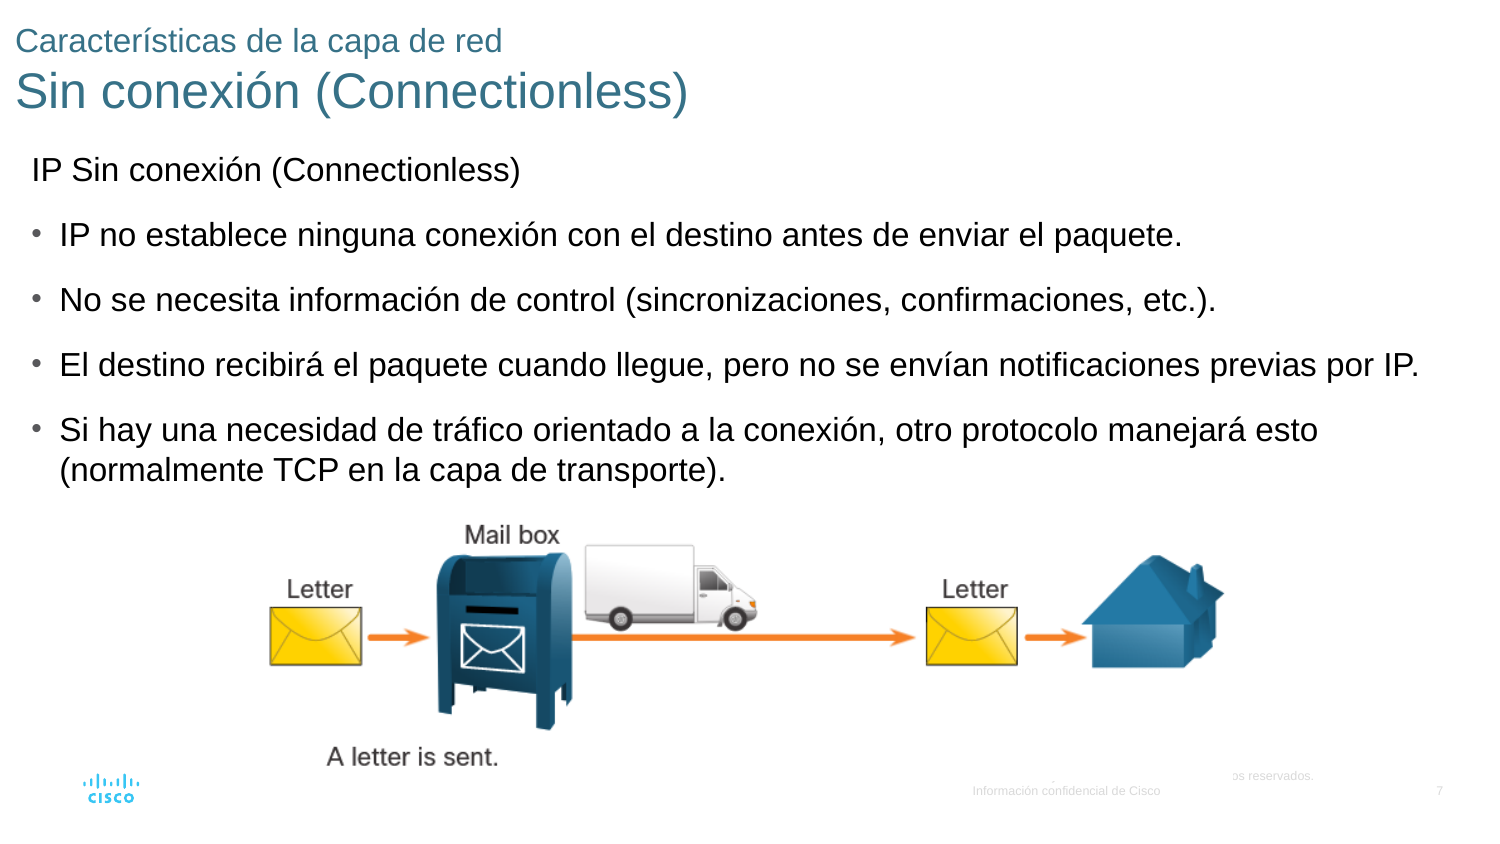

# Características de la capa de red Sin conexión (Connectionless)
IP Sin conexión (Connectionless)
IP no establece ninguna conexión con el destino antes de enviar el paquete.
No se necesita información de control (sincronizaciones, confirmaciones, etc.).
El destino recibirá el paquete cuando llegue, pero no se envían notificaciones previas por IP.
Si hay una necesidad de tráfico orientado a la conexión, otro protocolo manejará esto (normalmente TCP en la capa de transporte).